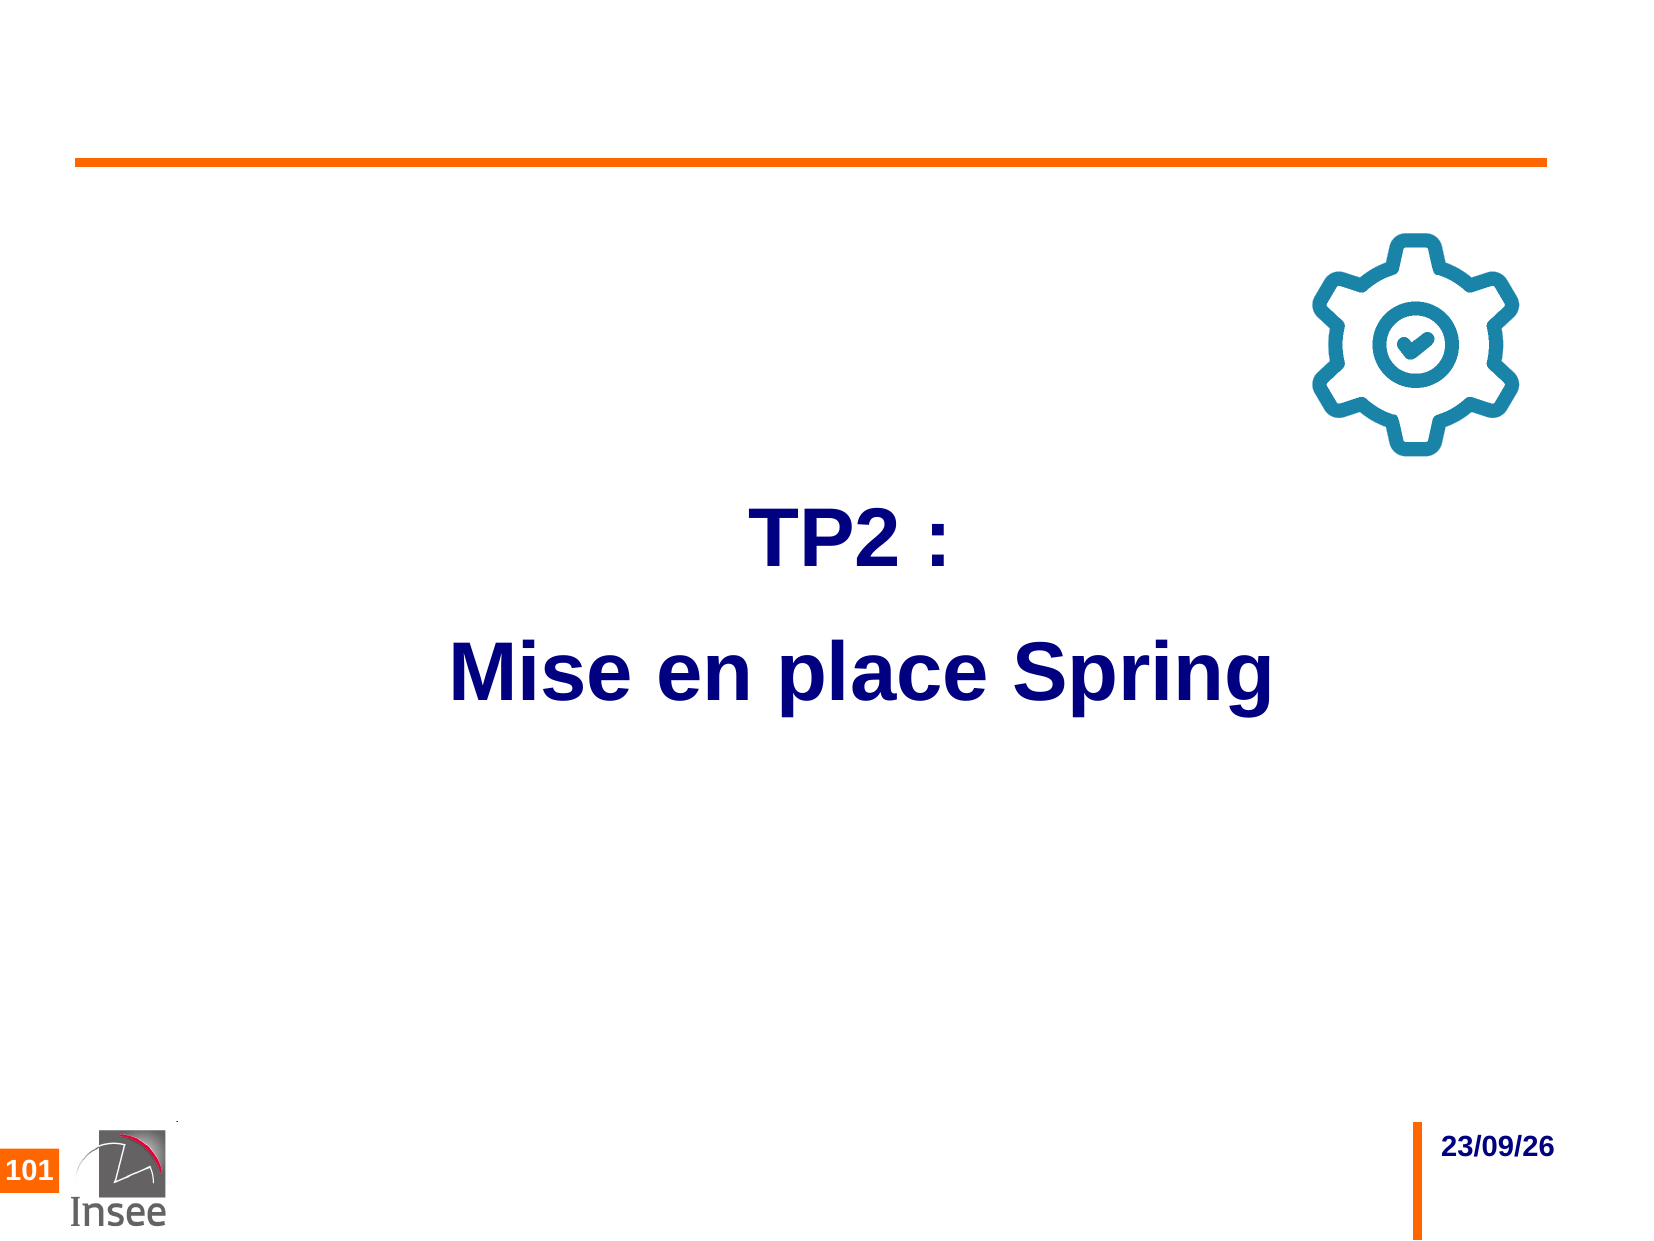

#
TP2 :
Mise en place Spring
101